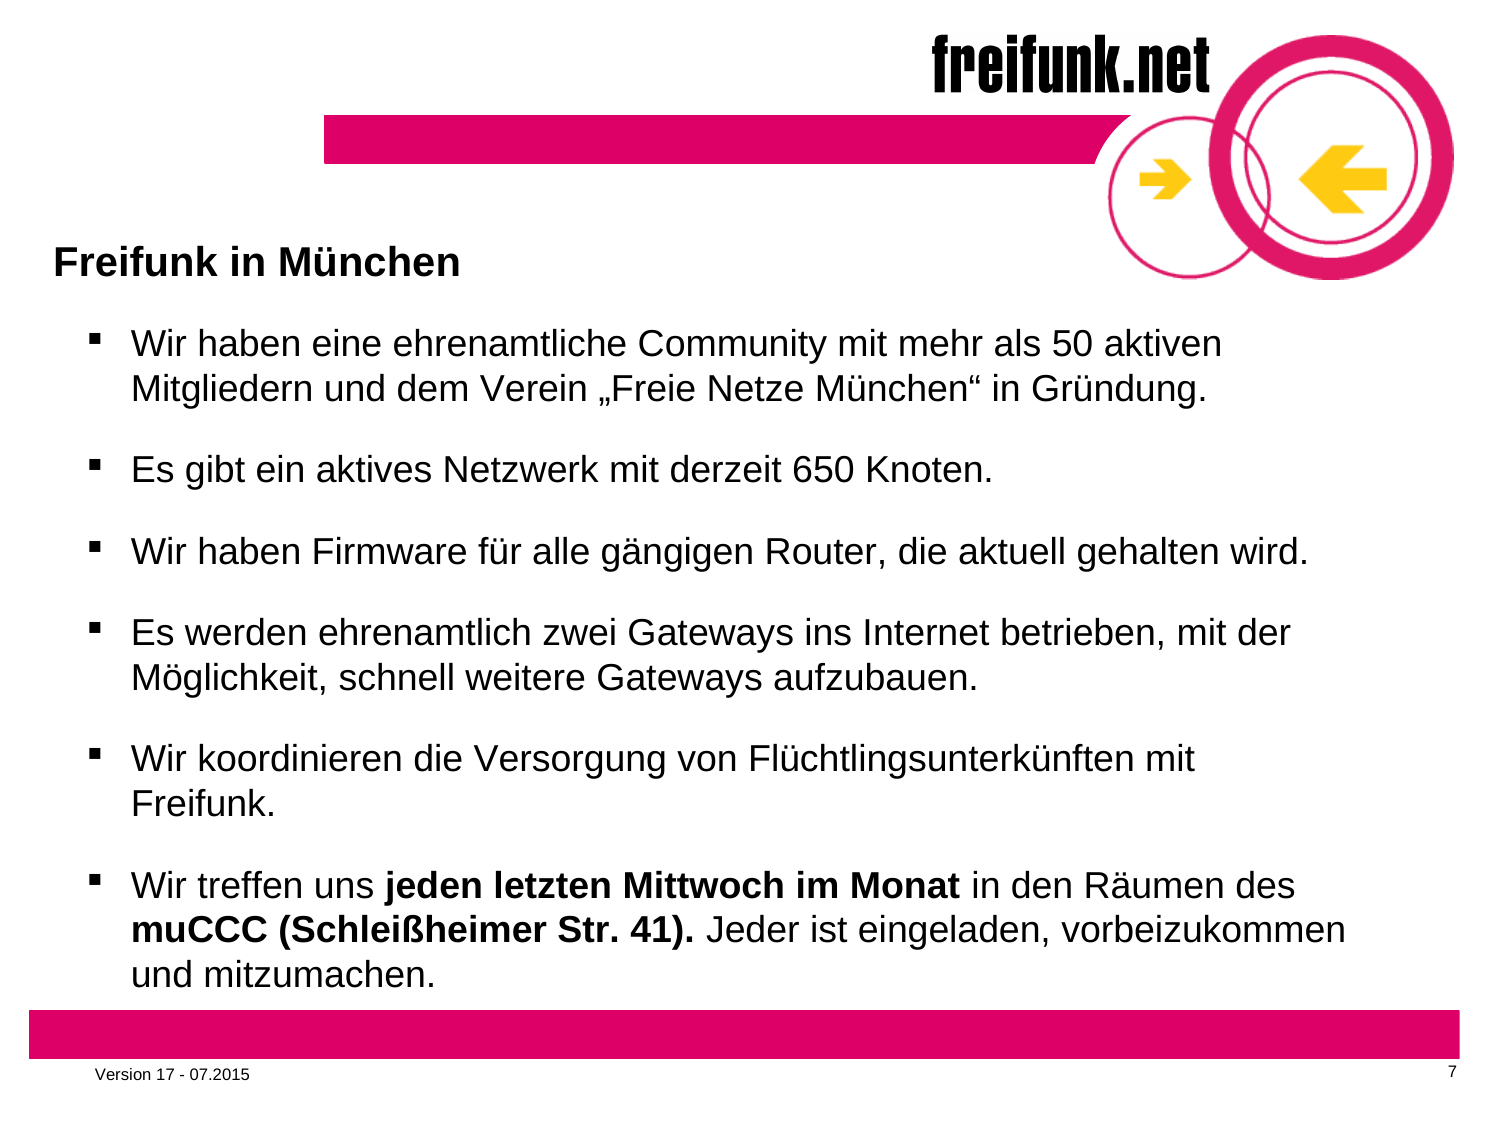

Freifunk in München
Wir haben eine ehrenamtliche Community mit mehr als 50 aktiven Mitgliedern und dem Verein „Freie Netze München“ in Gründung.
Es gibt ein aktives Netzwerk mit derzeit 650 Knoten.
Wir haben Firmware für alle gängigen Router, die aktuell gehalten wird.
Es werden ehrenamtlich zwei Gateways ins Internet betrieben, mit der Möglichkeit, schnell weitere Gateways aufzubauen.
Wir koordinieren die Versorgung von Flüchtlingsunterkünften mit Freifunk.
Wir treffen uns jeden letzten Mittwoch im Monat in den Räumen des muCCC (Schleißheimer Str. 41). Jeder ist eingeladen, vorbeizukommen und mitzumachen.
7
Version 17 - 07.2015